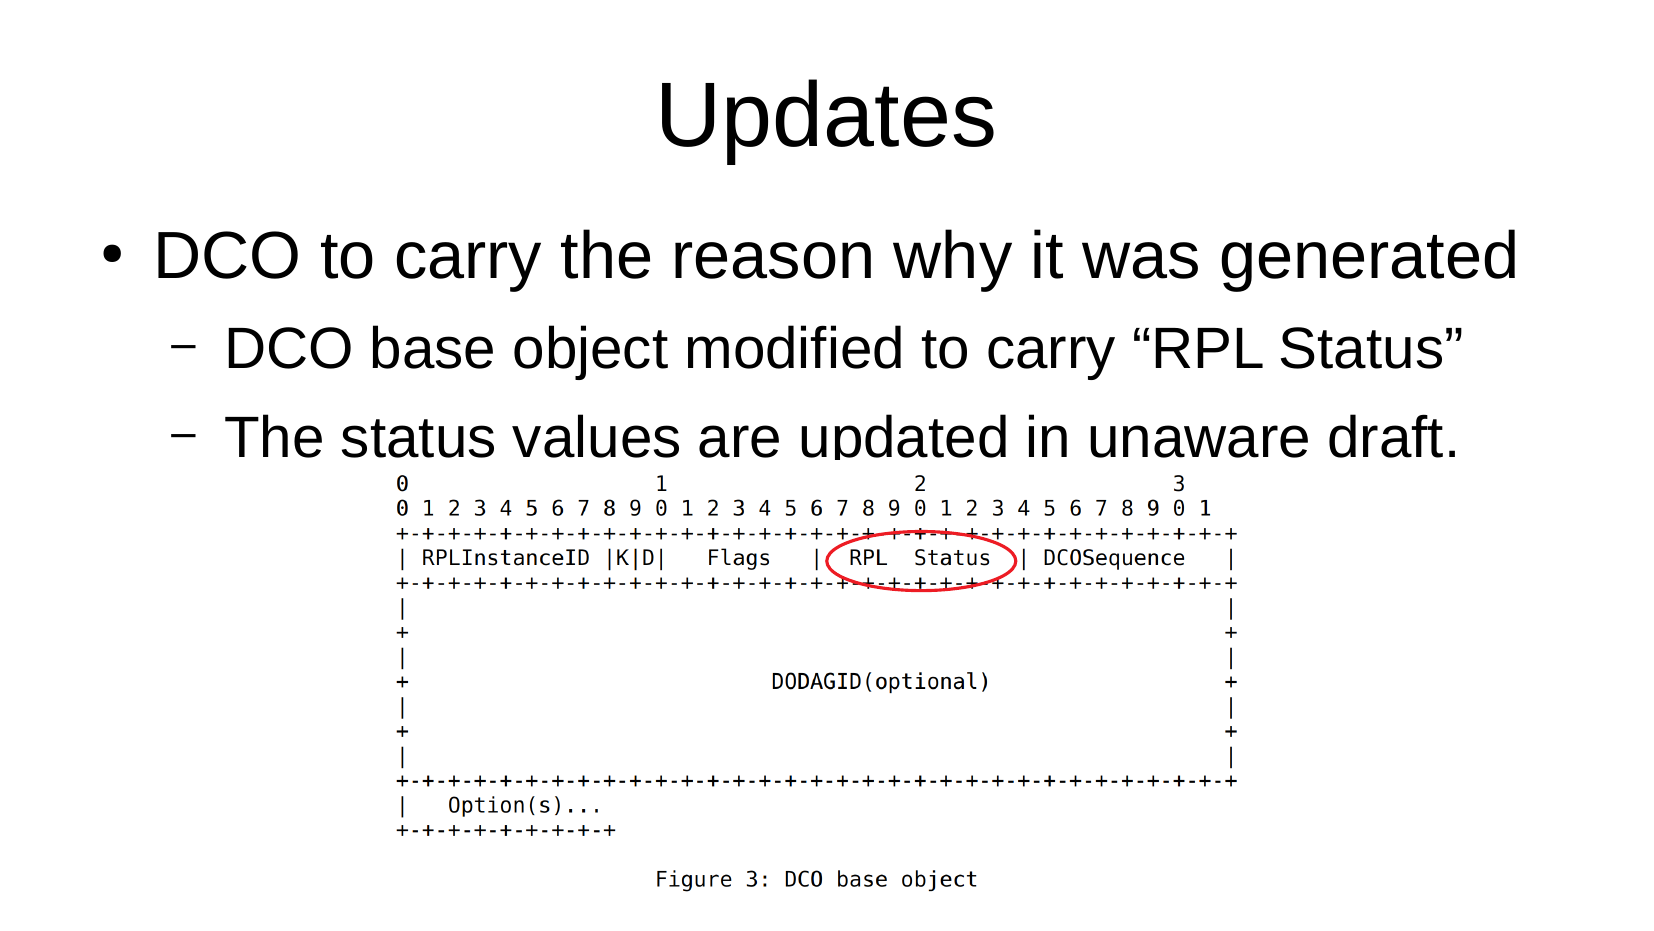

# Updates
DCO to carry the reason why it was generated
DCO base object modified to carry “RPL Status”
The status values are updated in unaware draft.